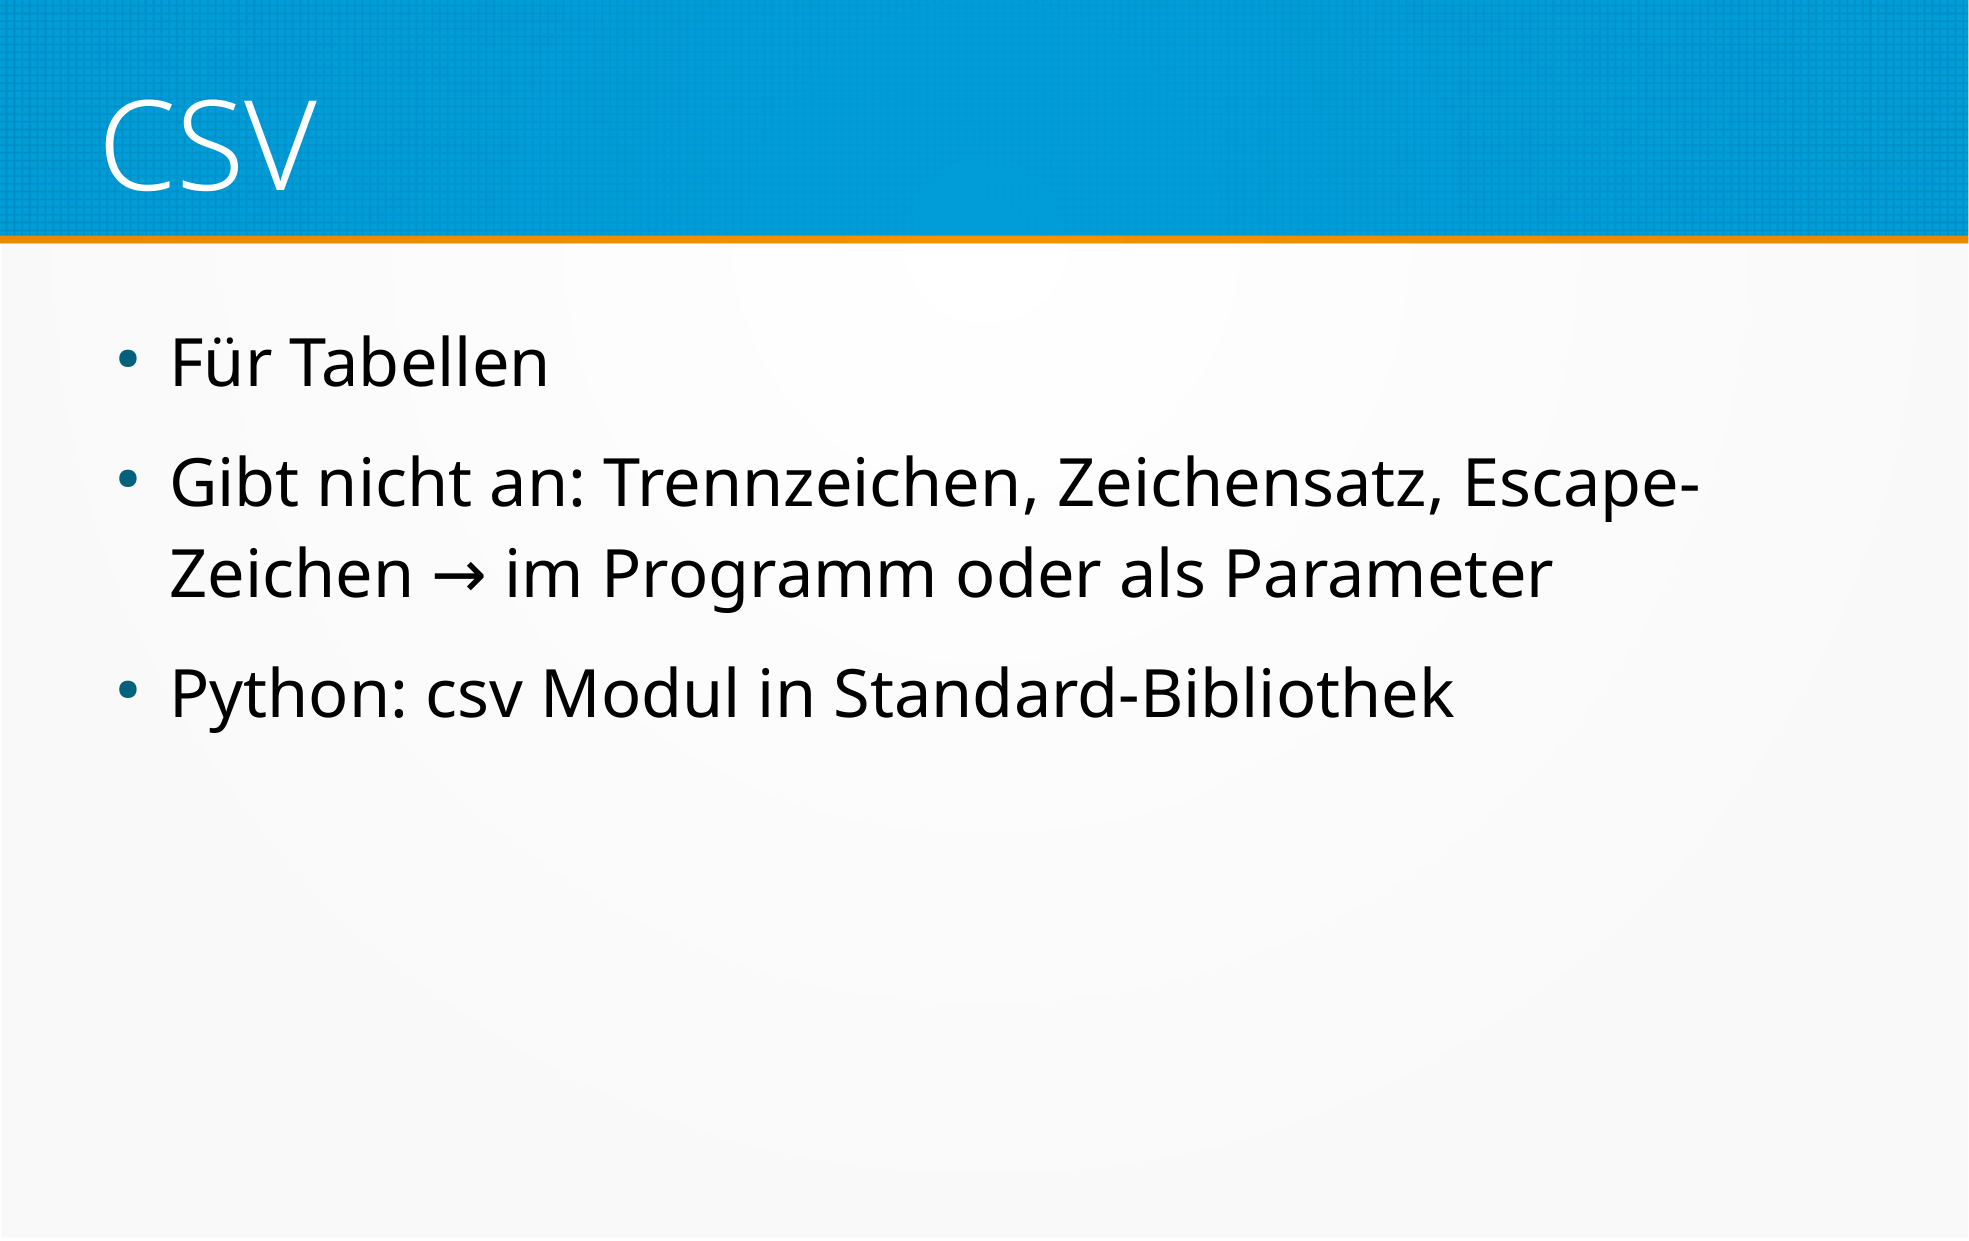

# CSV
Für Tabellen
Gibt nicht an: Trennzeichen, Zeichensatz, Escape-Zeichen → im Programm oder als Parameter
Python: csv Modul in Standard-Bibliothek